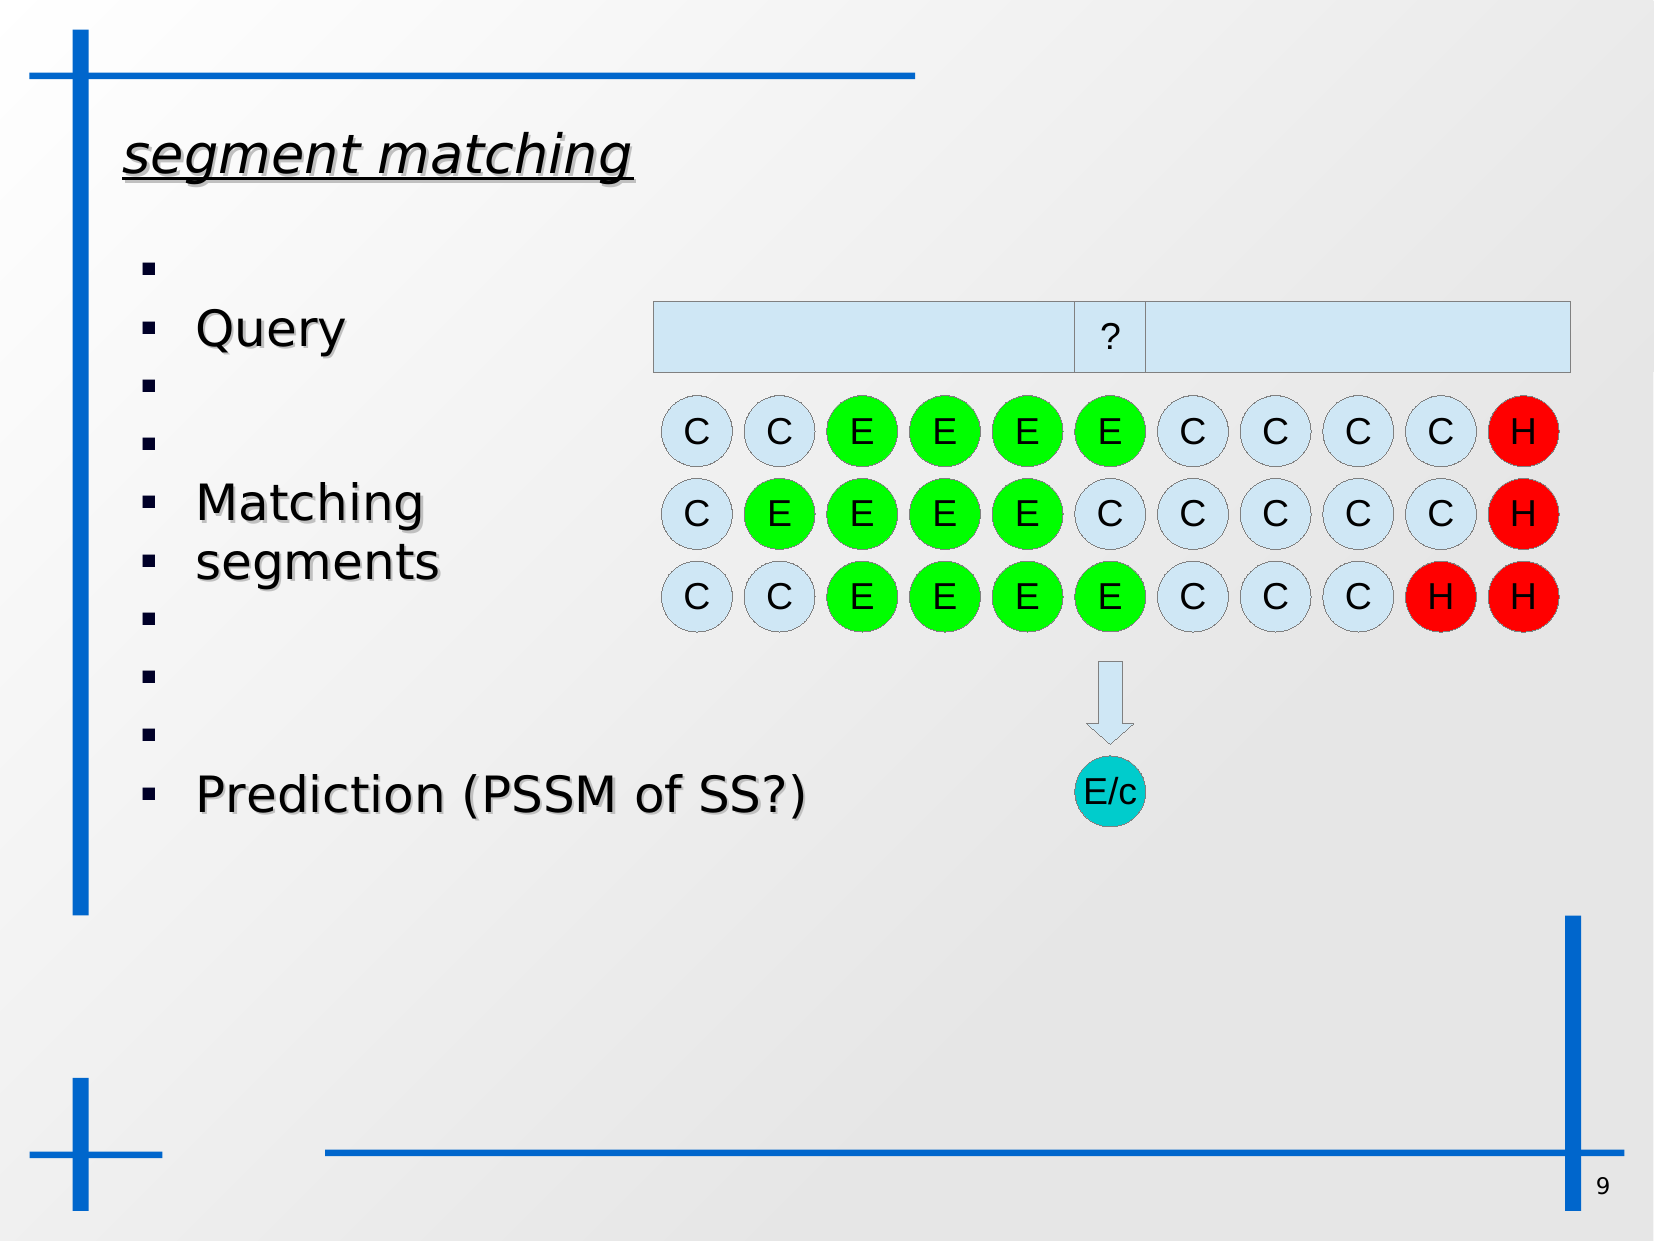

# segment matching
Query
Matching
segments
Prediction (PSSM of SS?)
?
C
C
E
E
E
E
C
C
C
C
H
E
C
E
E
E
C
C
C
C
C
H
E
C
C
E
E
E
C
C
C
H
H
E/c